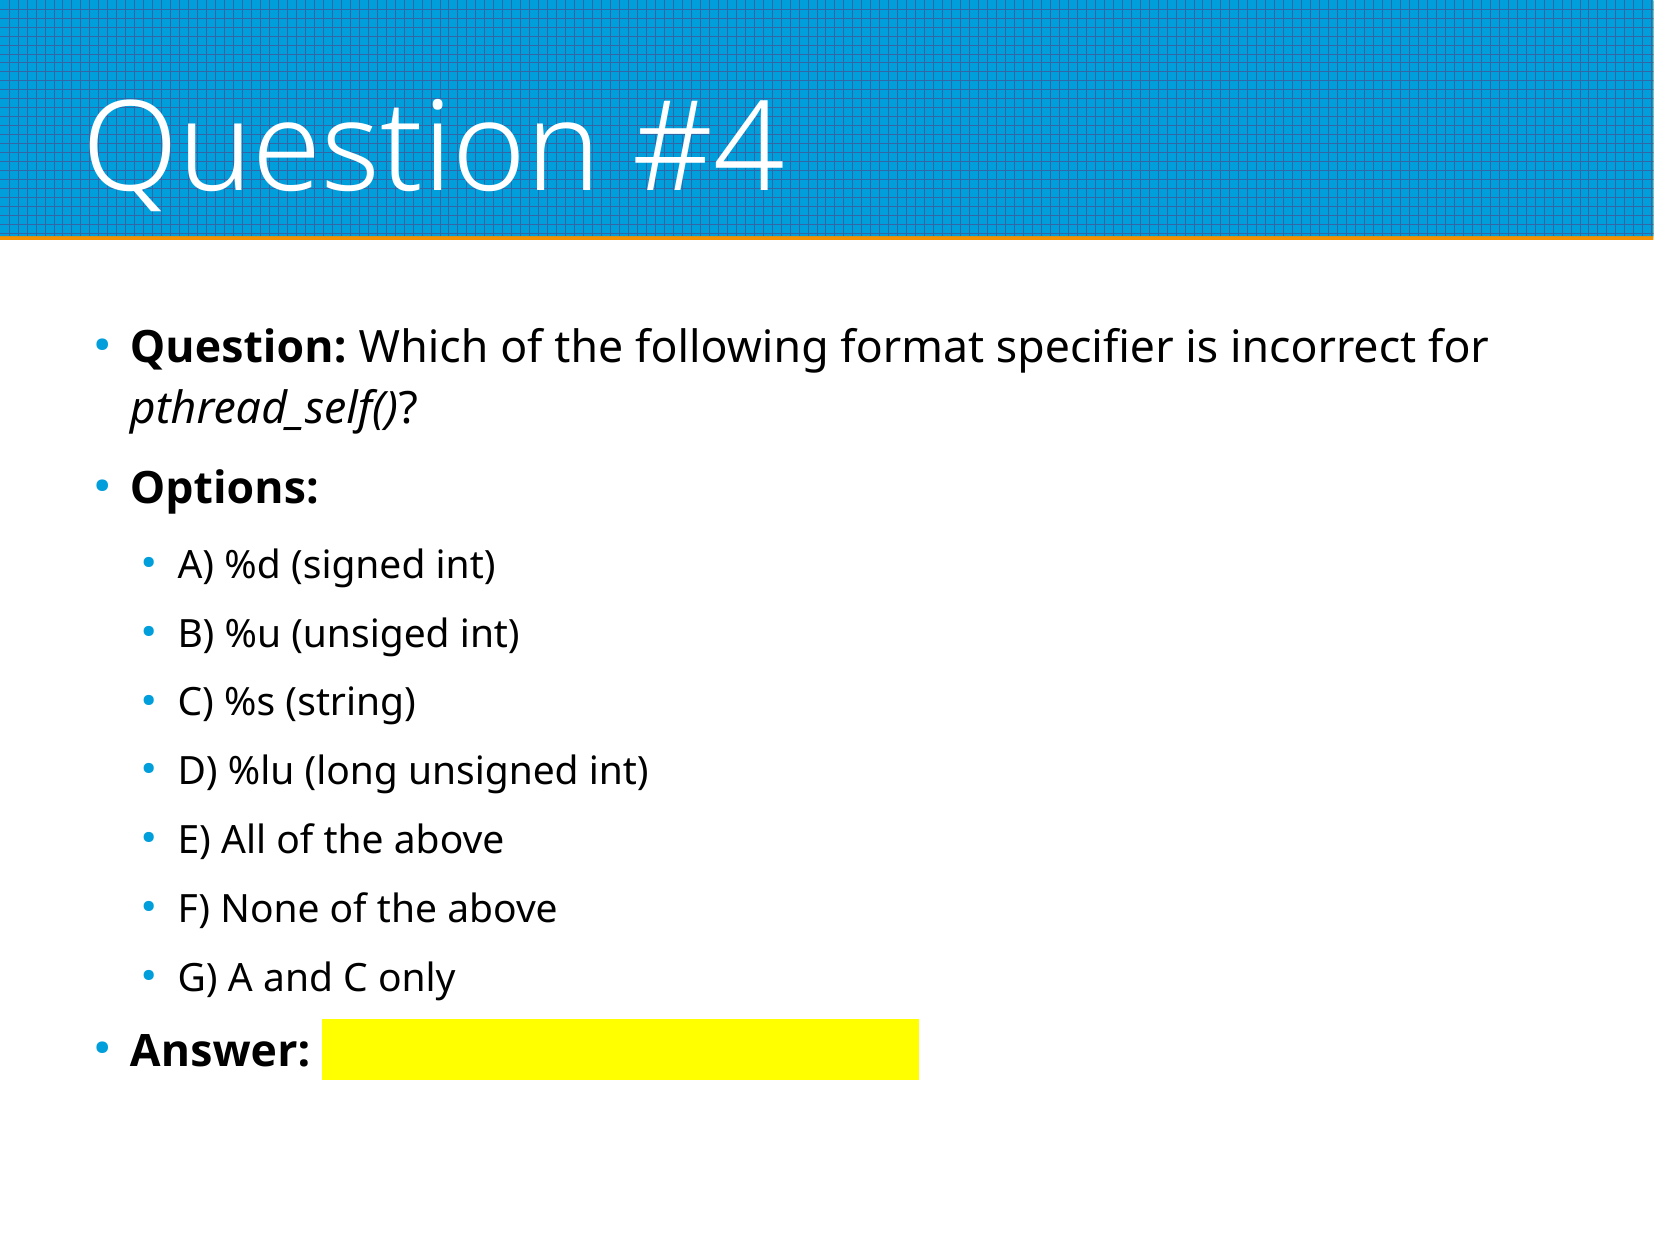

# Question #4
Question: Which of the following format specifier is incorrect for pthread_self()?
Options:
A) %d (signed int)
B) %u (unsiged int)
C) %s (string)
D) %lu (long unsigned int)
E) All of the above
F) None of the above
G) A and C only
Answer: G (Partial Credit For A and C)